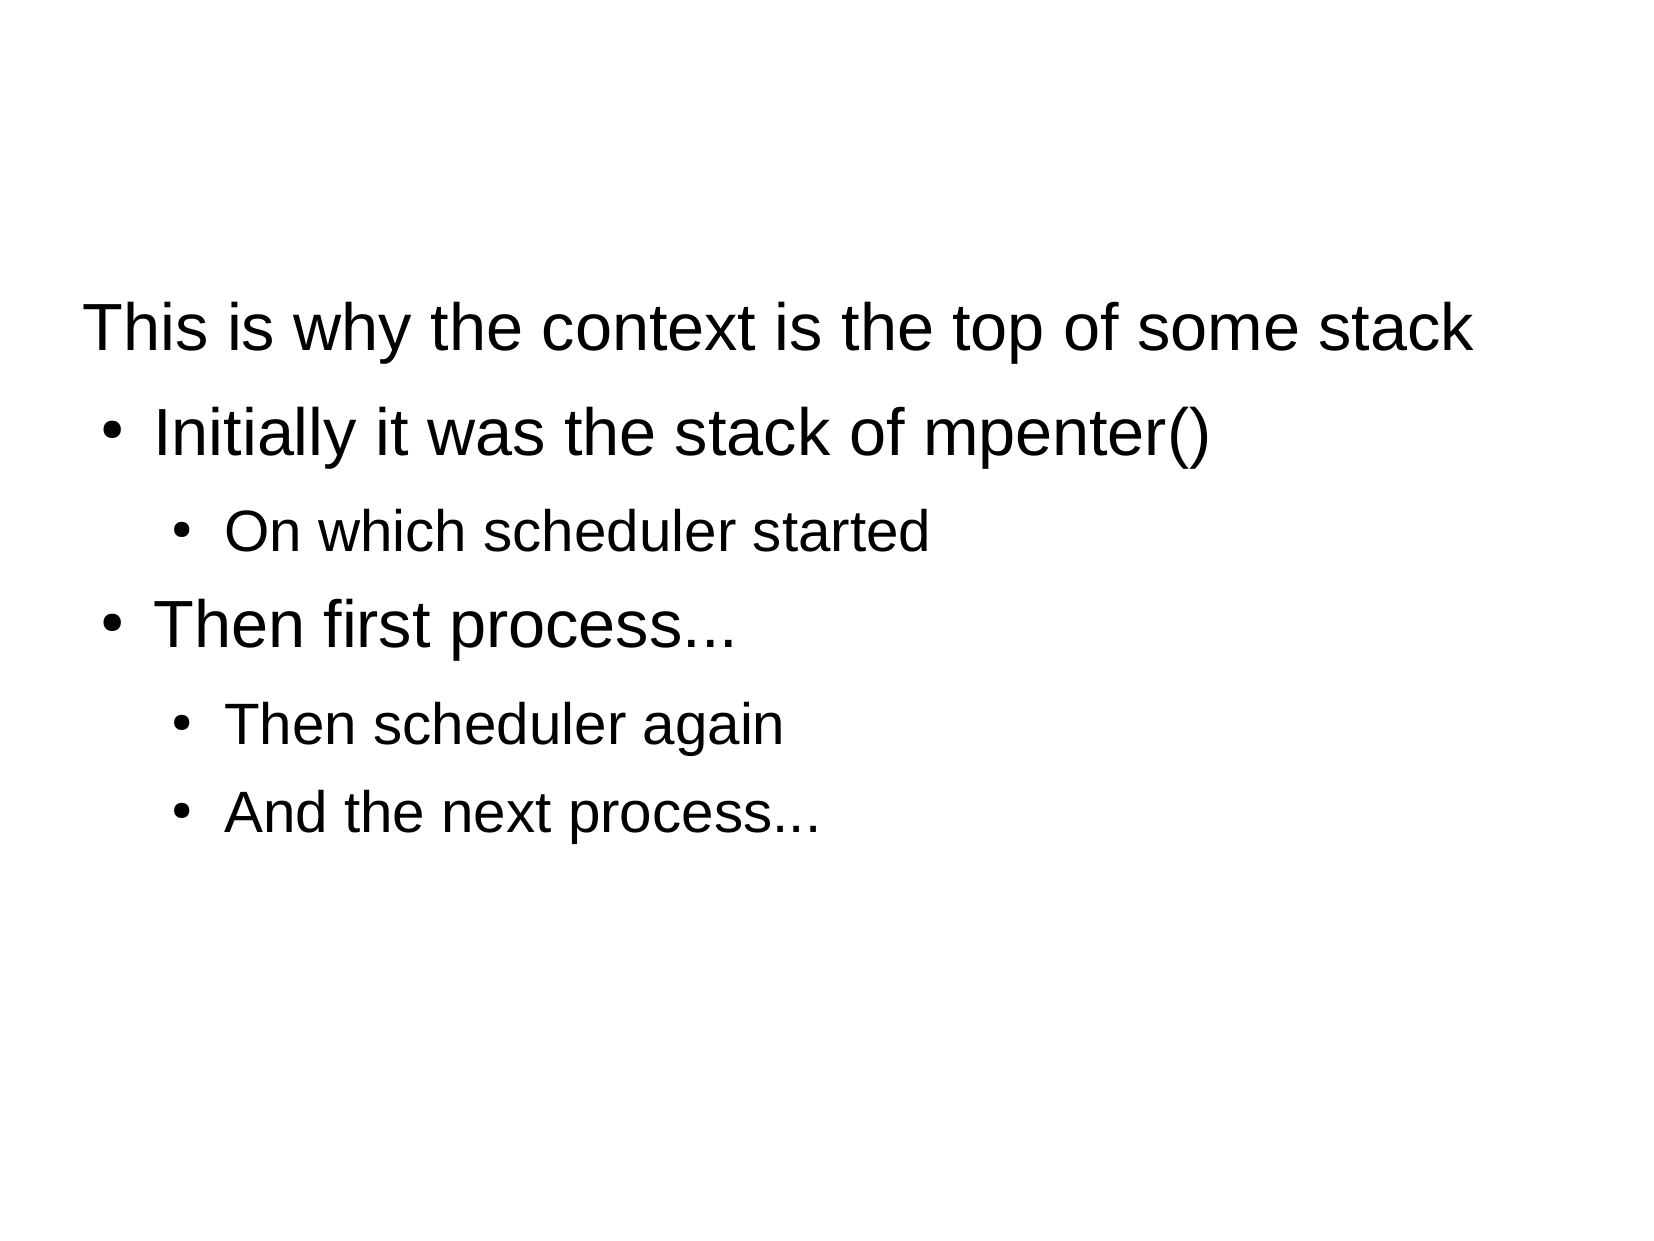

#
This is why the context is the top of some stack
Initially it was the stack of mpenter()
On which scheduler started
Then first process...
Then scheduler again
And the next process...